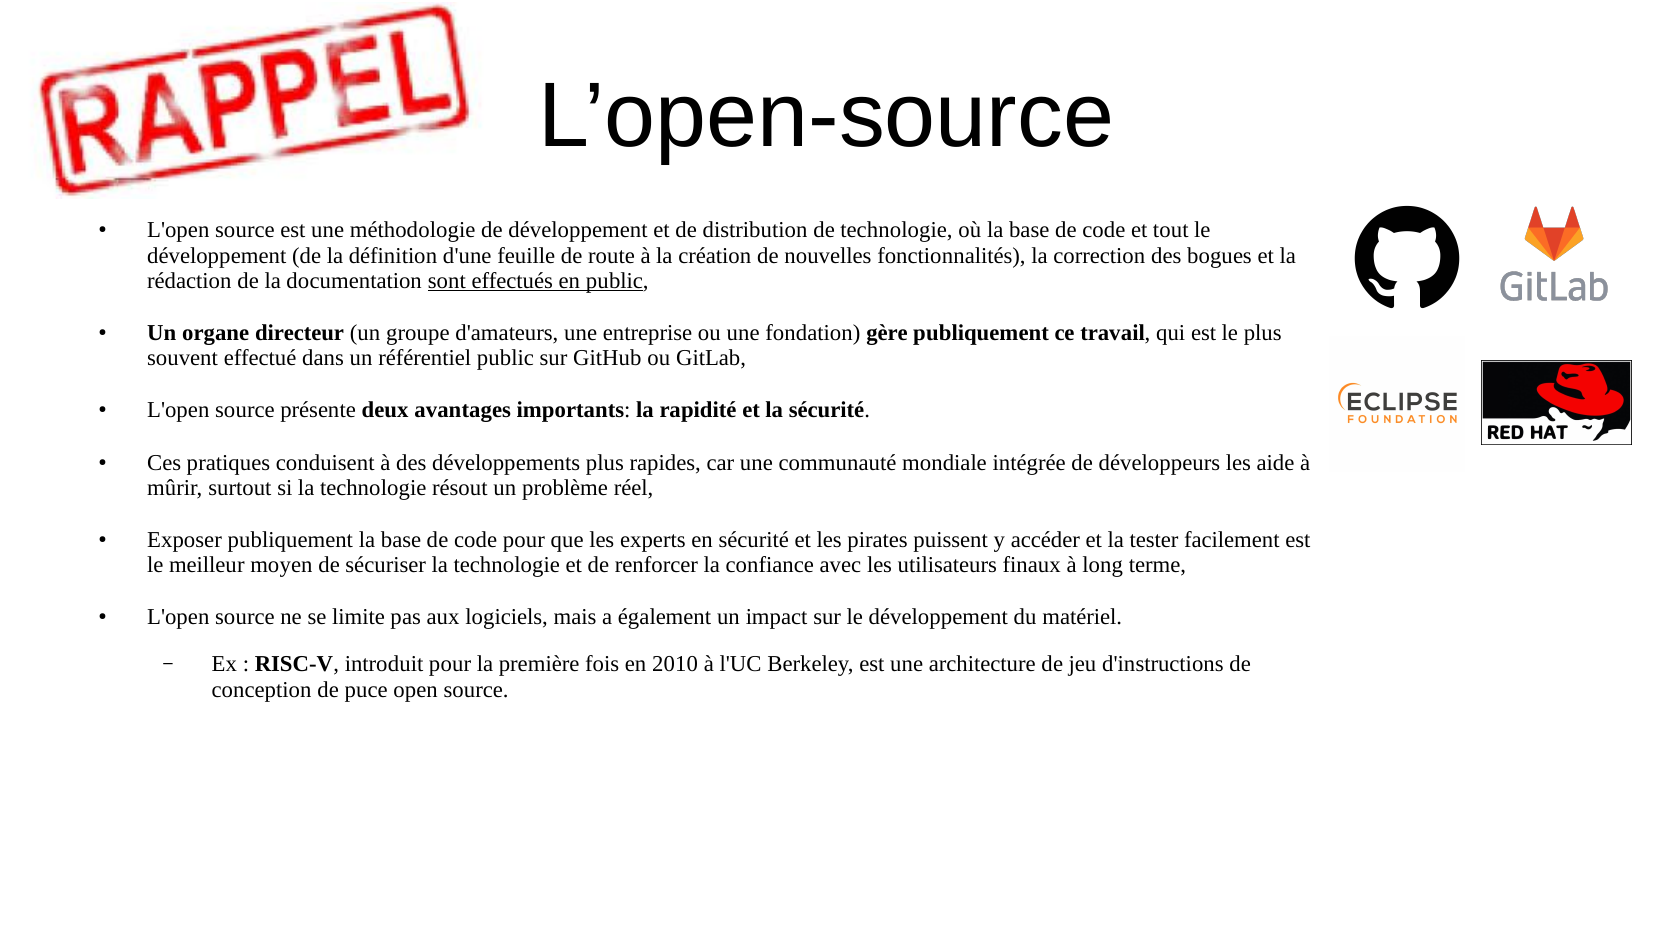

# L’open-source
L'open source est une méthodologie de développement et de distribution de technologie, où la base de code et tout le développement (de la définition d'une feuille de route à la création de nouvelles fonctionnalités), la correction des bogues et la rédaction de la documentation sont effectués en public,
Un organe directeur (un groupe d'amateurs, une entreprise ou une fondation) gère publiquement ce travail, qui est le plus souvent effectué dans un référentiel public sur GitHub ou GitLab,
L'open source présente deux avantages importants: la rapidité et la sécurité.
Ces pratiques conduisent à des développements plus rapides, car une communauté mondiale intégrée de développeurs les aide à mûrir, surtout si la technologie résout un problème réel,
Exposer publiquement la base de code pour que les experts en sécurité et les pirates puissent y accéder et la tester facilement est le meilleur moyen de sécuriser la technologie et de renforcer la confiance avec les utilisateurs finaux à long terme,
L'open source ne se limite pas aux logiciels, mais a également un impact sur le développement du matériel.
Ex : RISC-V, introduit pour la première fois en 2010 à l'UC Berkeley, est une architecture de jeu d'instructions de conception de puce open source.